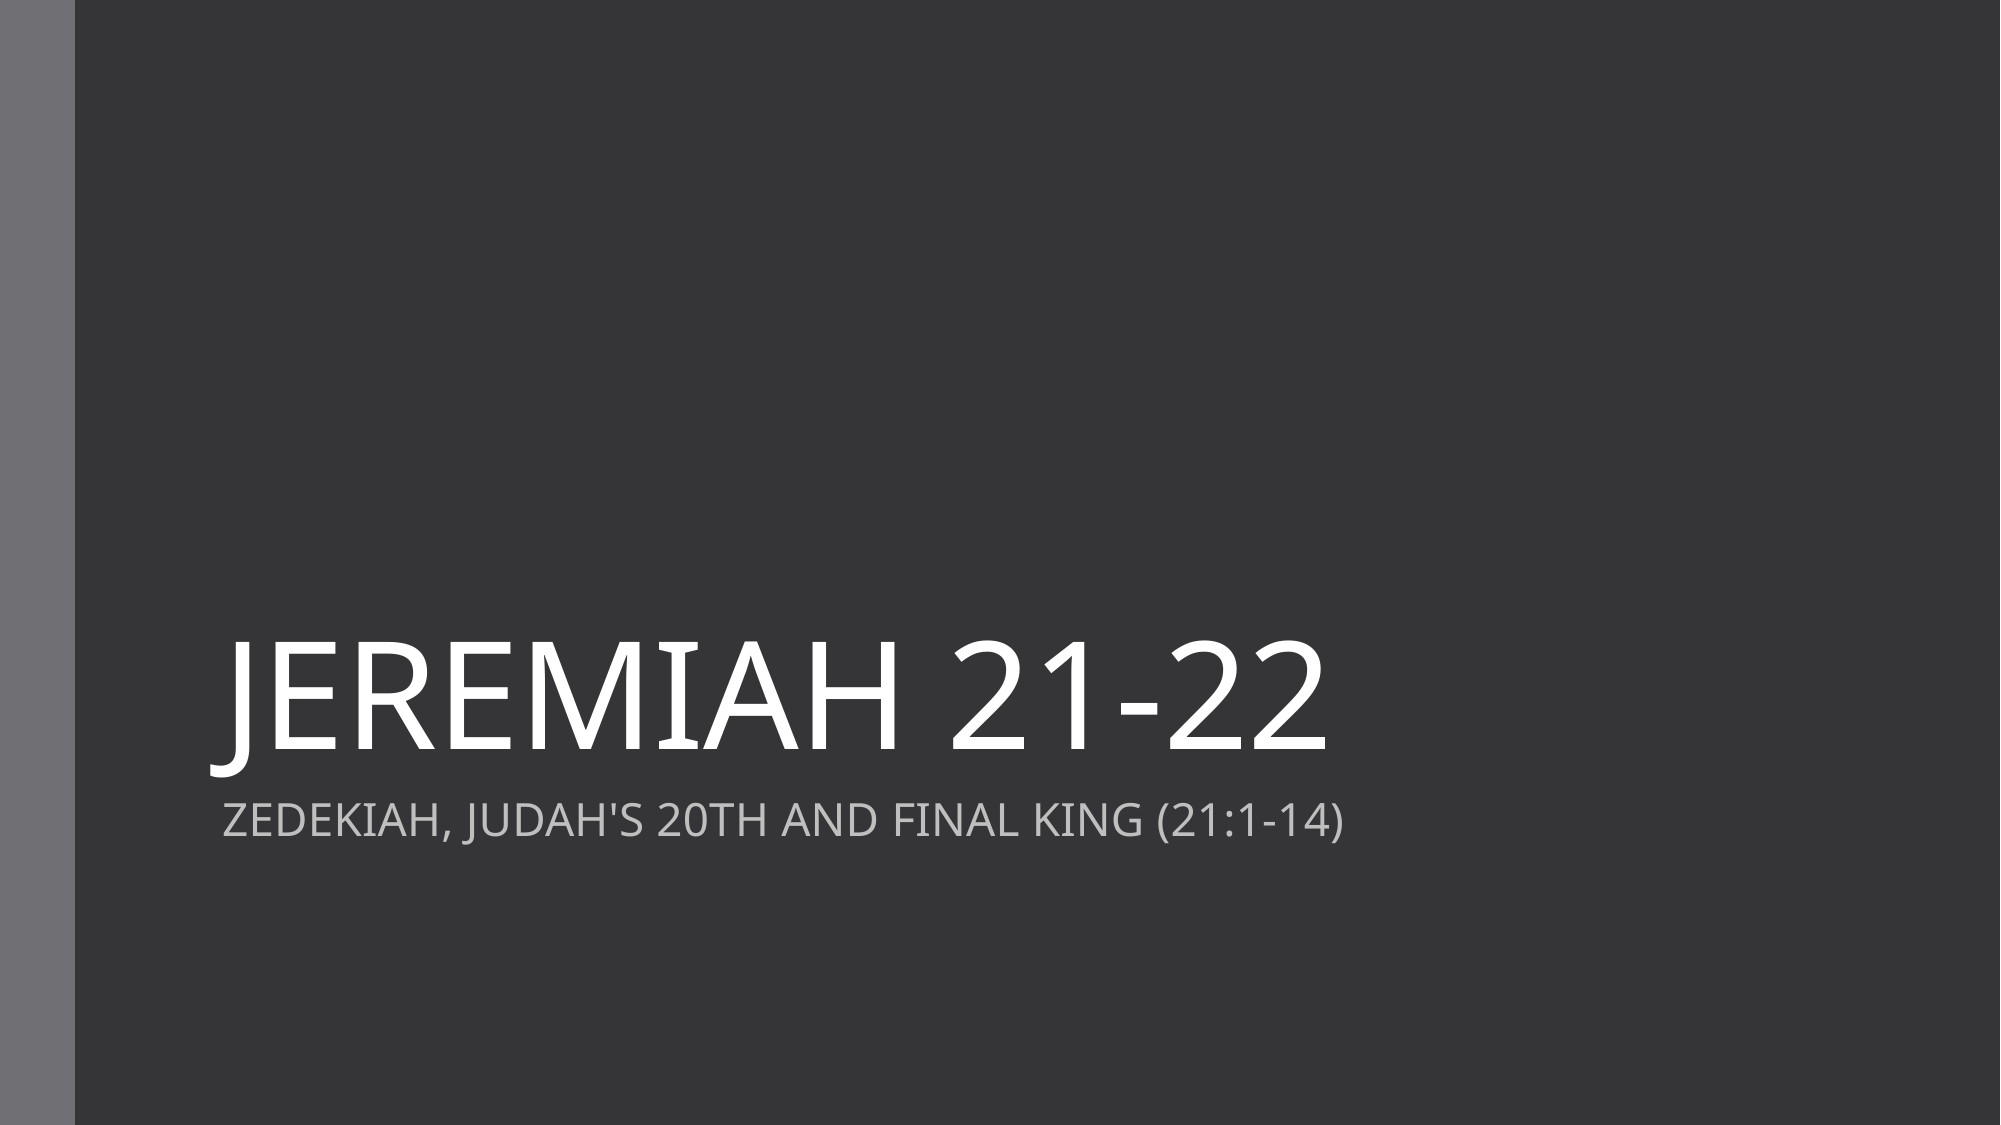

# JEREMIAH 21-22
ZEDEKIAH, JUDAH'S 20TH AND FINAL KING (21:1-14)